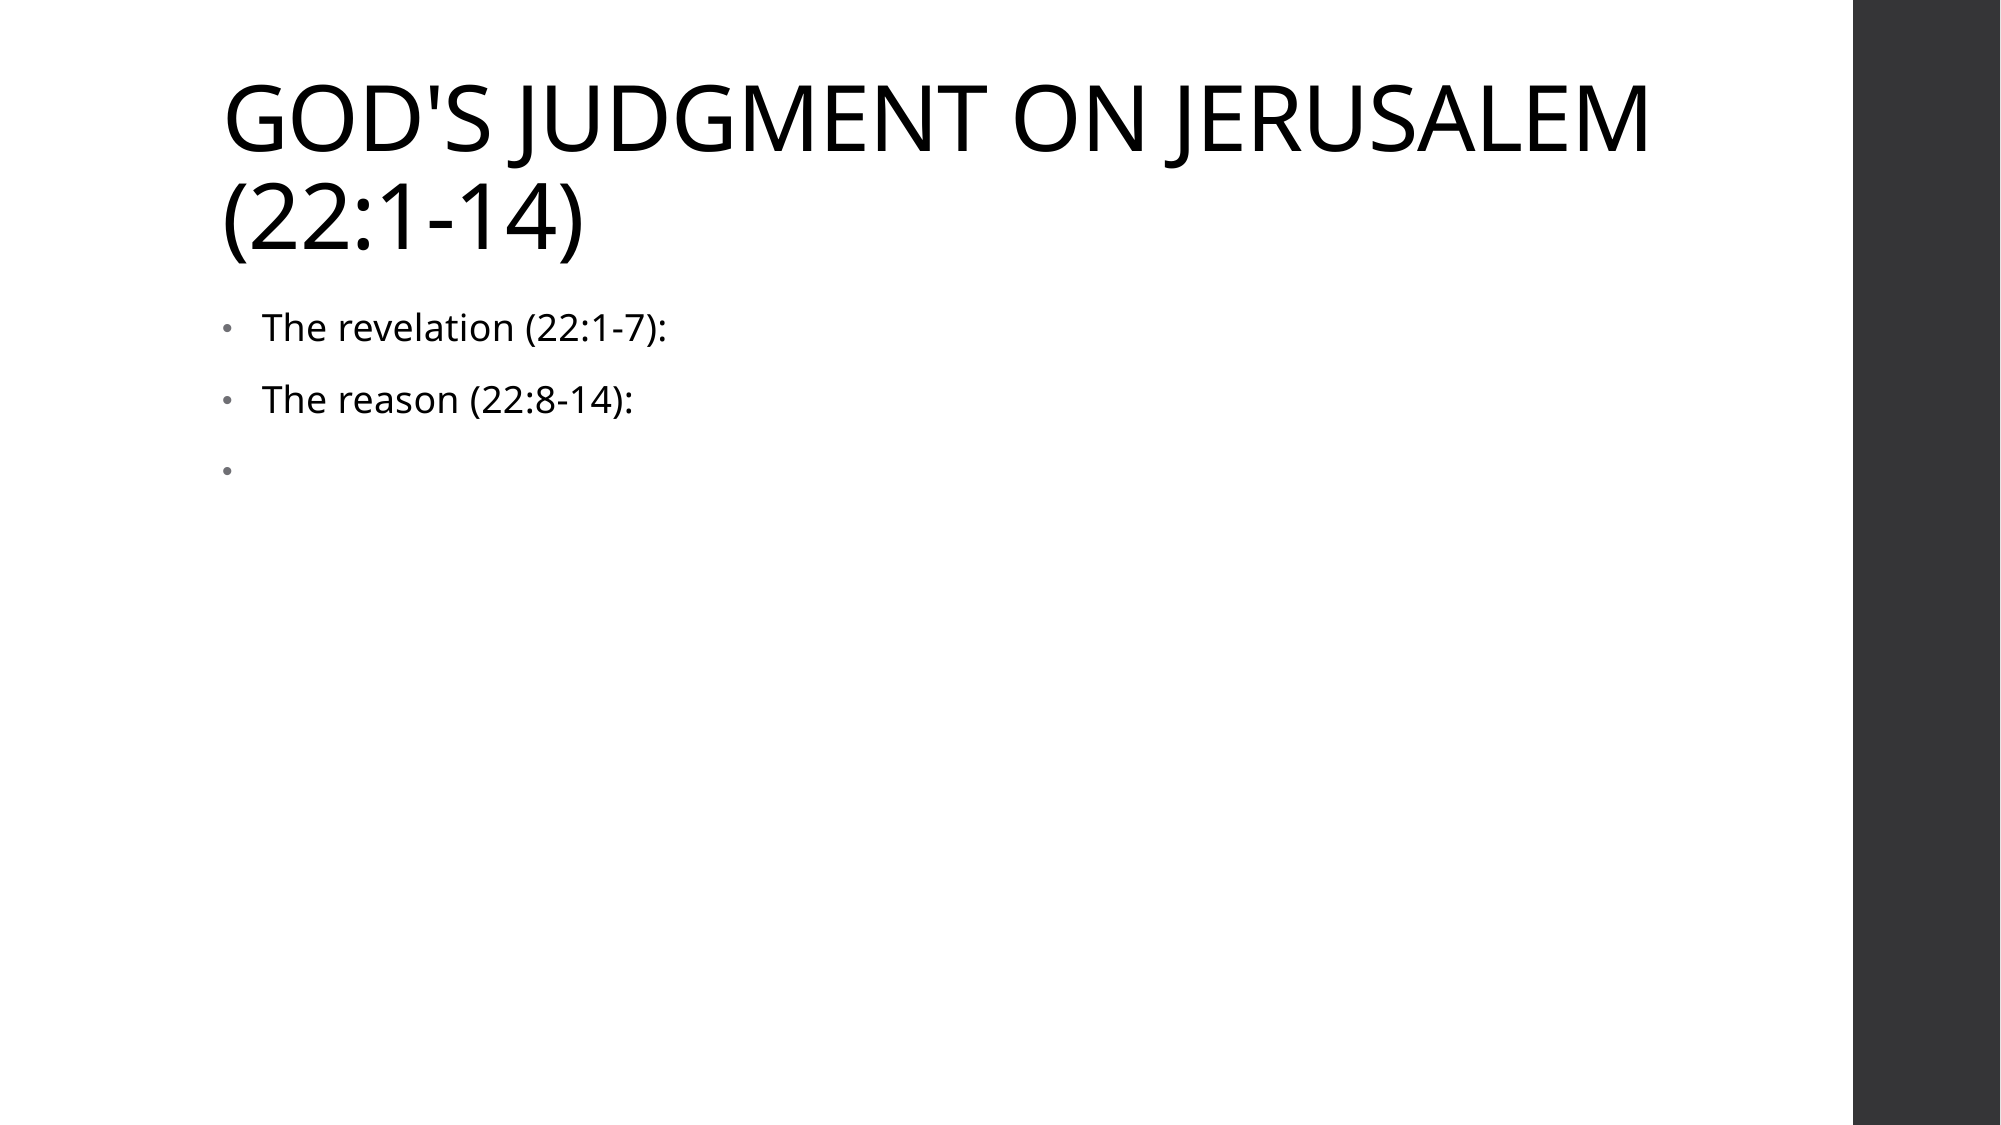

# GOD'S JUDGMENT ON JERUSALEM (22:1-14)
 The revelation (22:1-7):
 The reason (22:8-14):